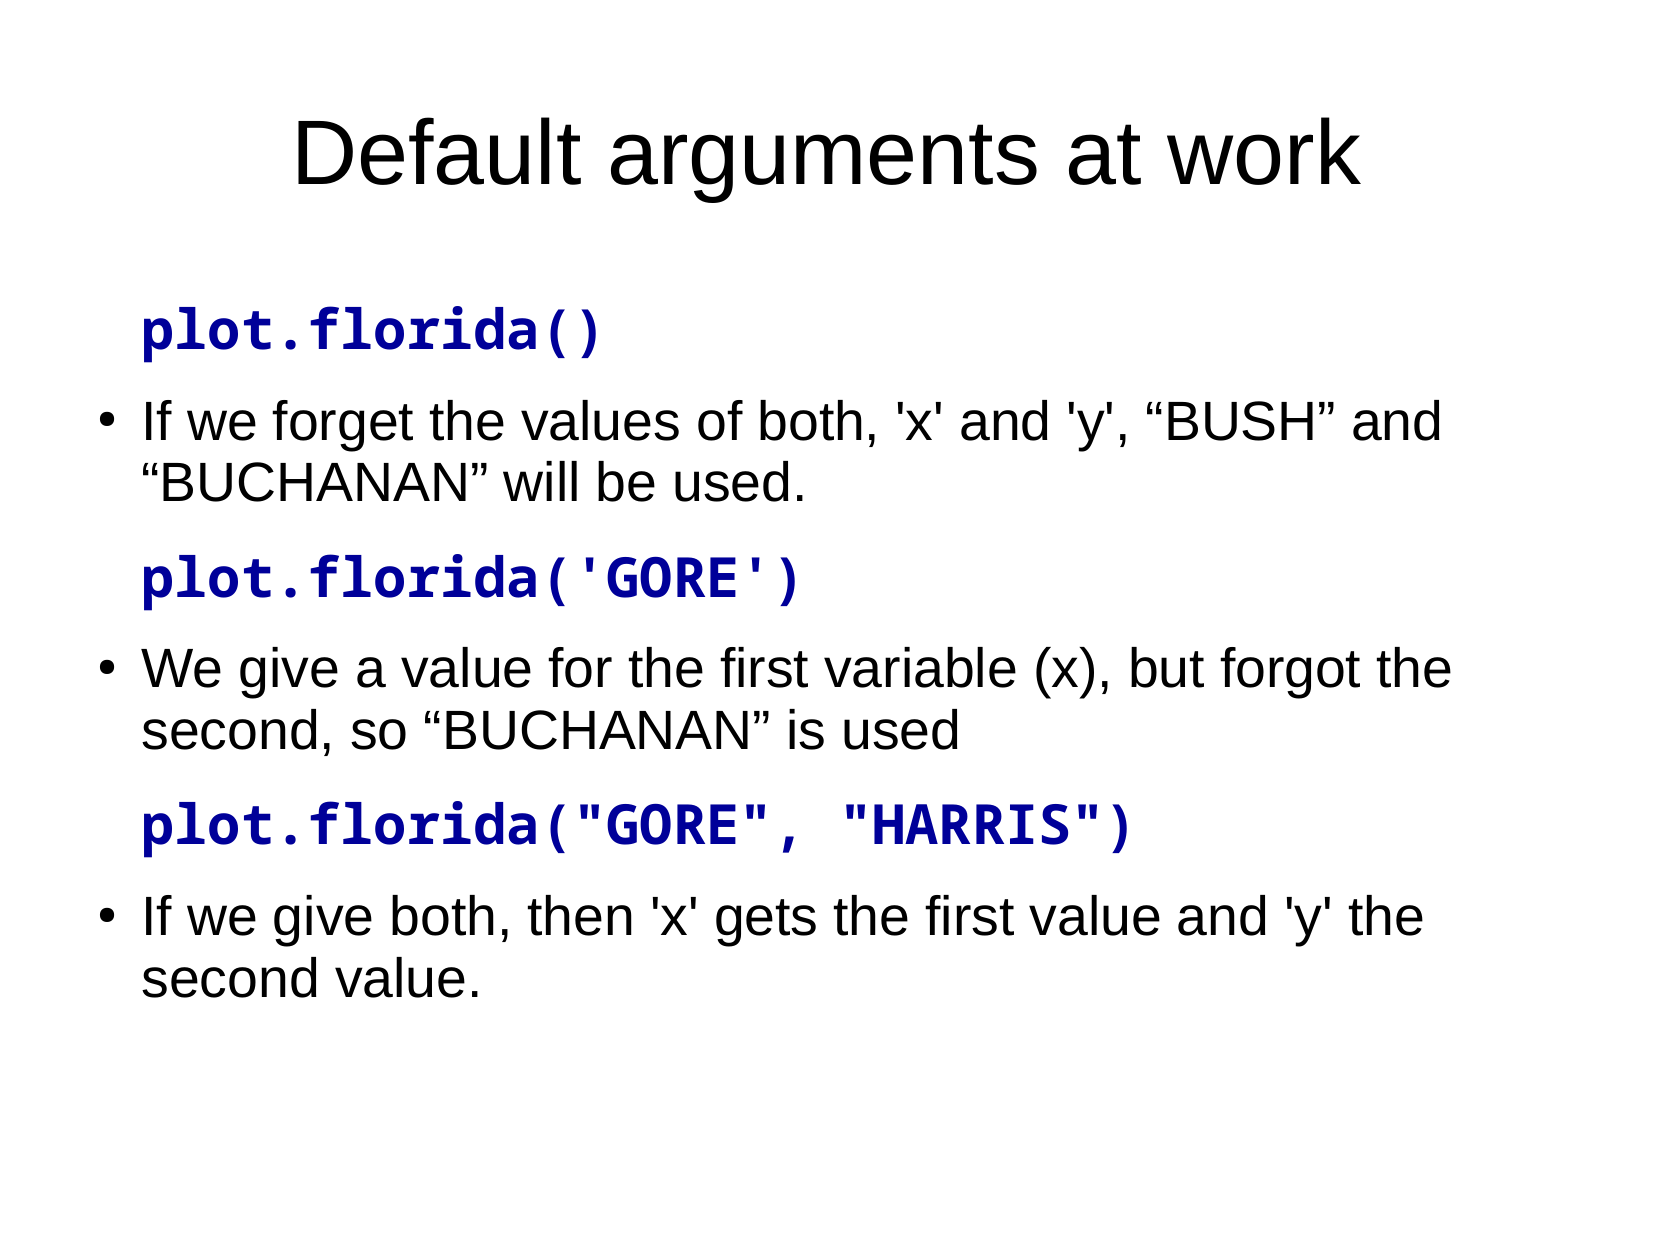

# Default arguments at work
plot.florida()
If we forget the values of both, 'x' and 'y', “BUSH” and “BUCHANAN” will be used.
plot.florida('GORE')
We give a value for the first variable (x), but forgot the second, so “BUCHANAN” is used
plot.florida("GORE", "HARRIS")
If we give both, then 'x' gets the first value and 'y' the second value.